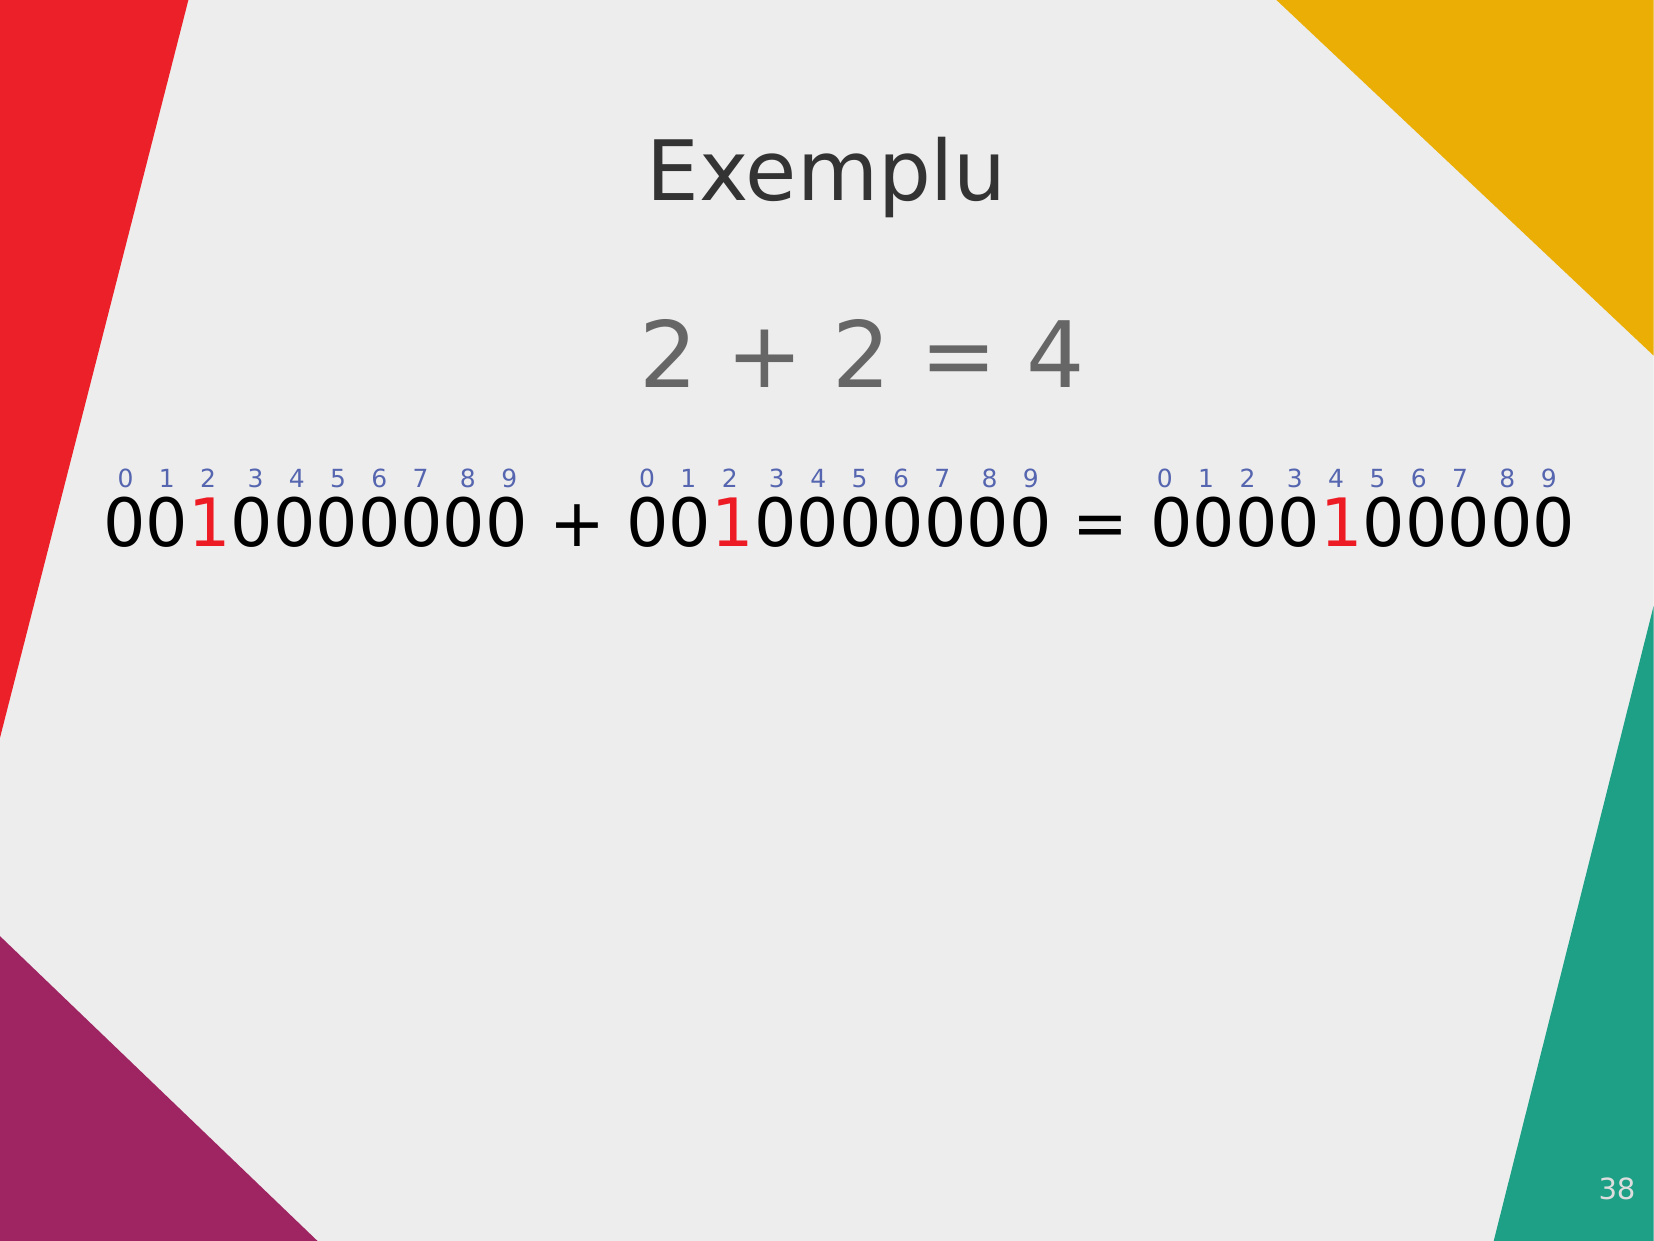

# Exemplu
2 + 2 = 4
0
1
2
3
4
5
6
7
8
9
0
1
2
3
4
5
6
7
8
9
0
1
2
3
4
5
6
7
8
9
0010000000 + 0010000000 = 0000100000
38